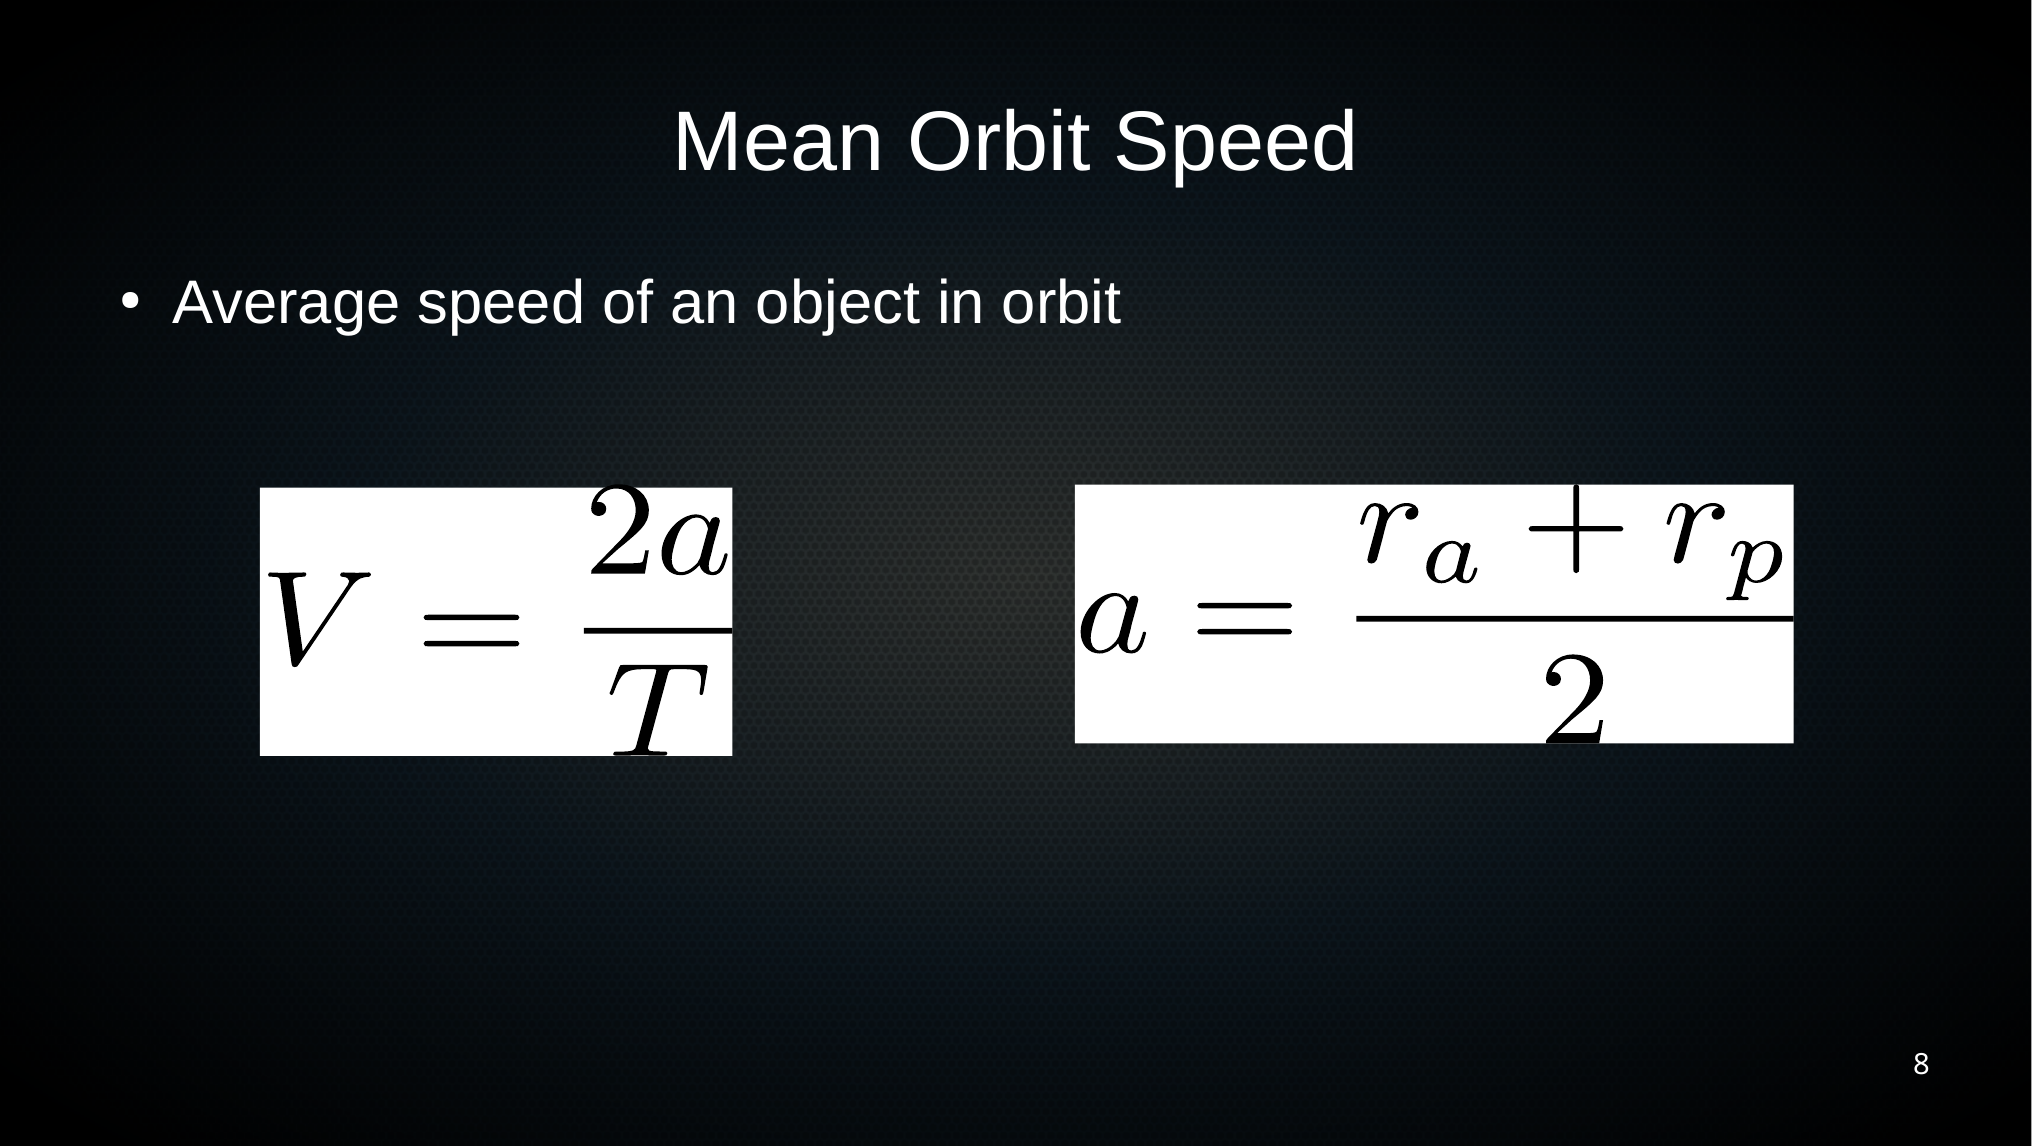

# Mean Orbit Speed
Average speed of an object in orbit
8